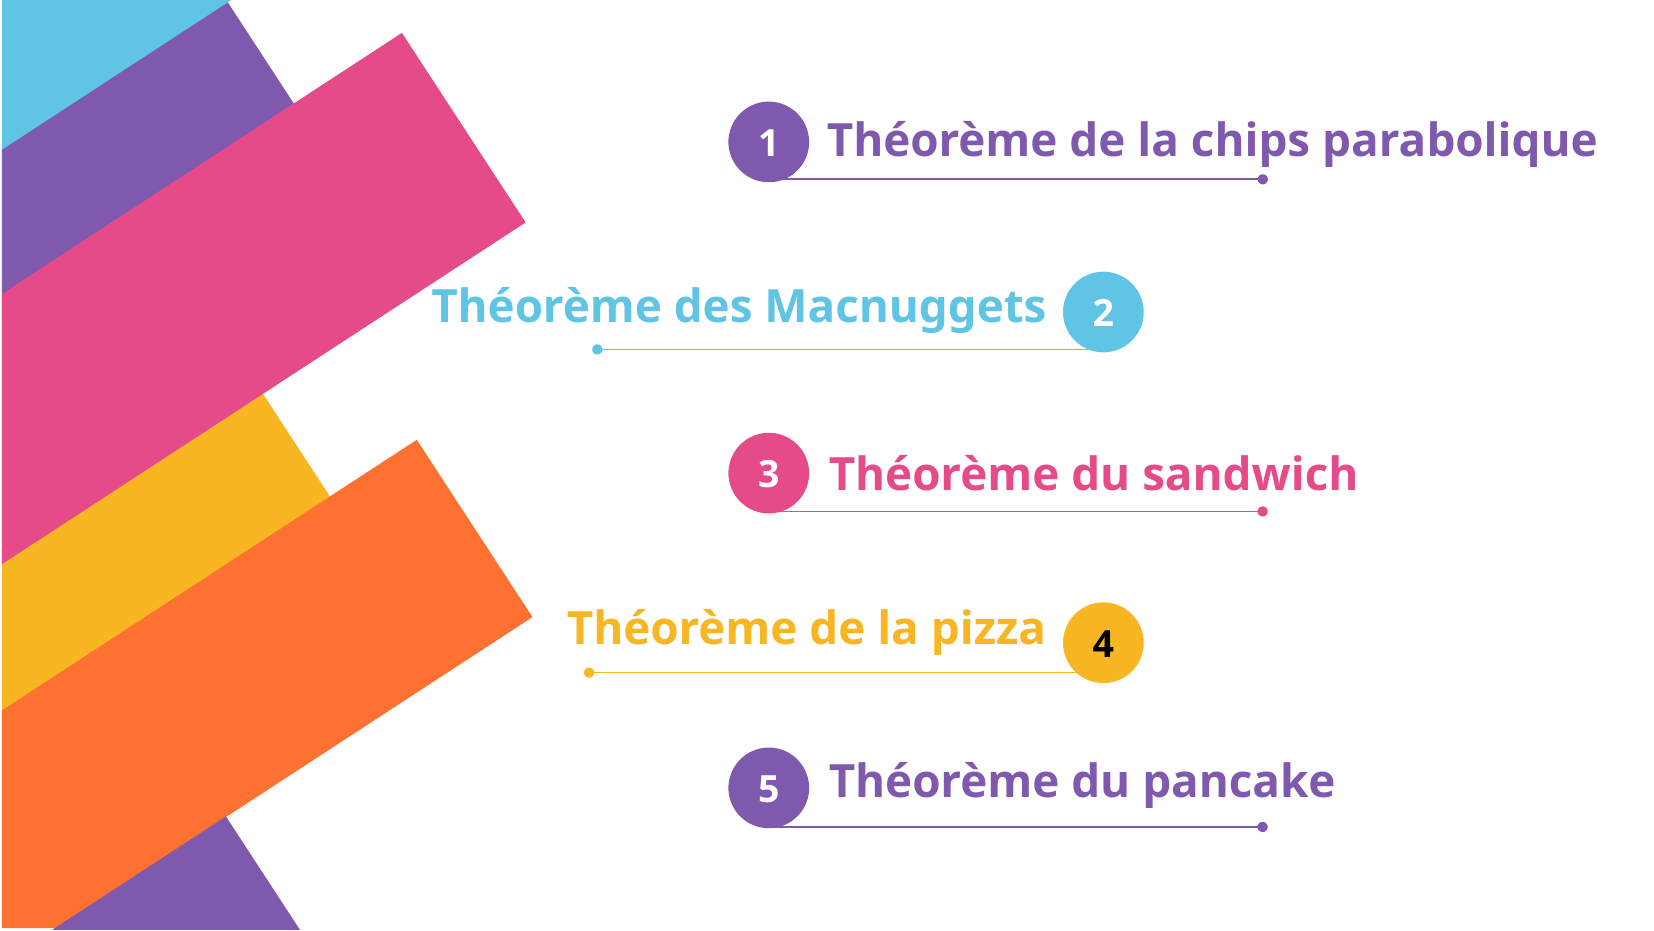

# Théorème de la chips parabolique
1
Théorème des Macnuggets
2
Théorème du sandwich
3
Théorème de la pizza
4
Théorème du pancake
5